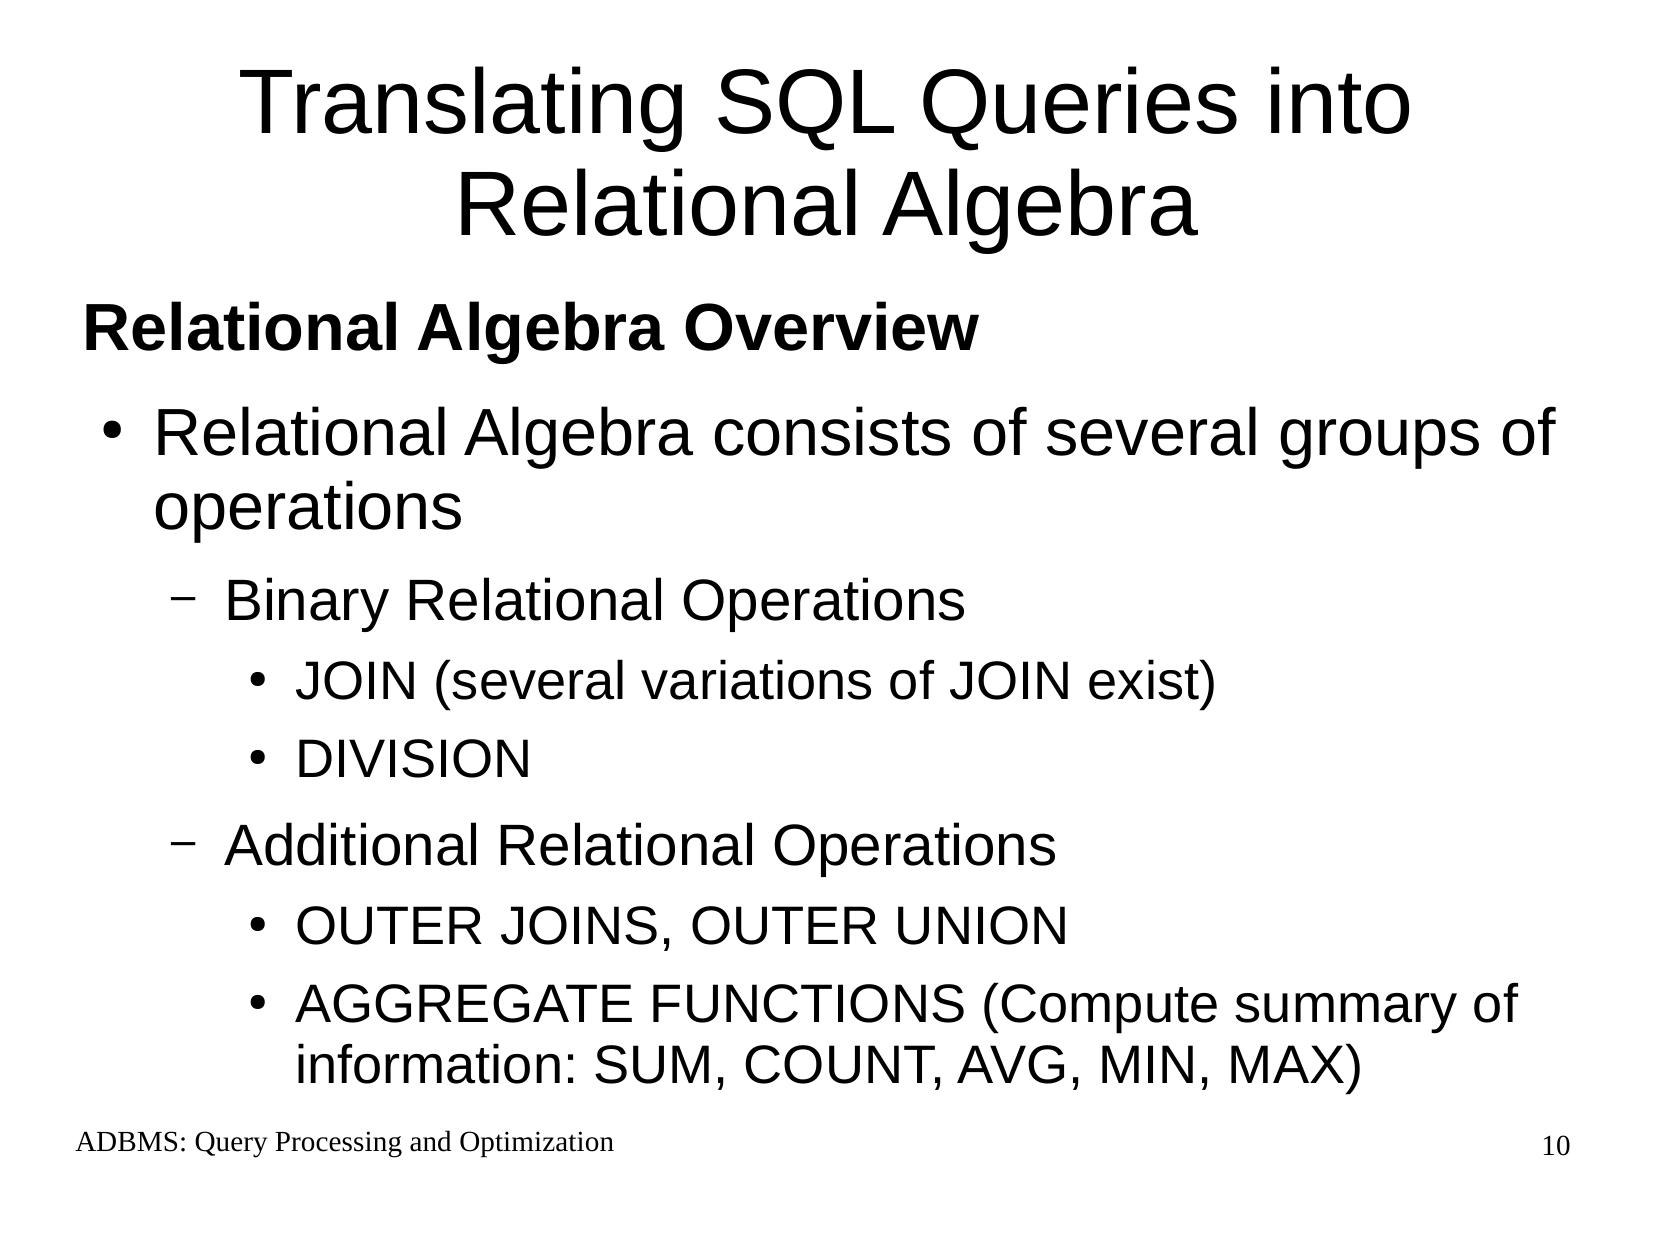

# Translating SQL Queries into Relational Algebra
Relational Algebra Overview
Relational Algebra consists of several groups of operations
Binary Relational Operations
JOIN (several variations of JOIN exist)
DIVISION
Additional Relational Operations
OUTER JOINS, OUTER UNION
AGGREGATE FUNCTIONS (Compute summary of information: SUM, COUNT, AVG, MIN, MAX)